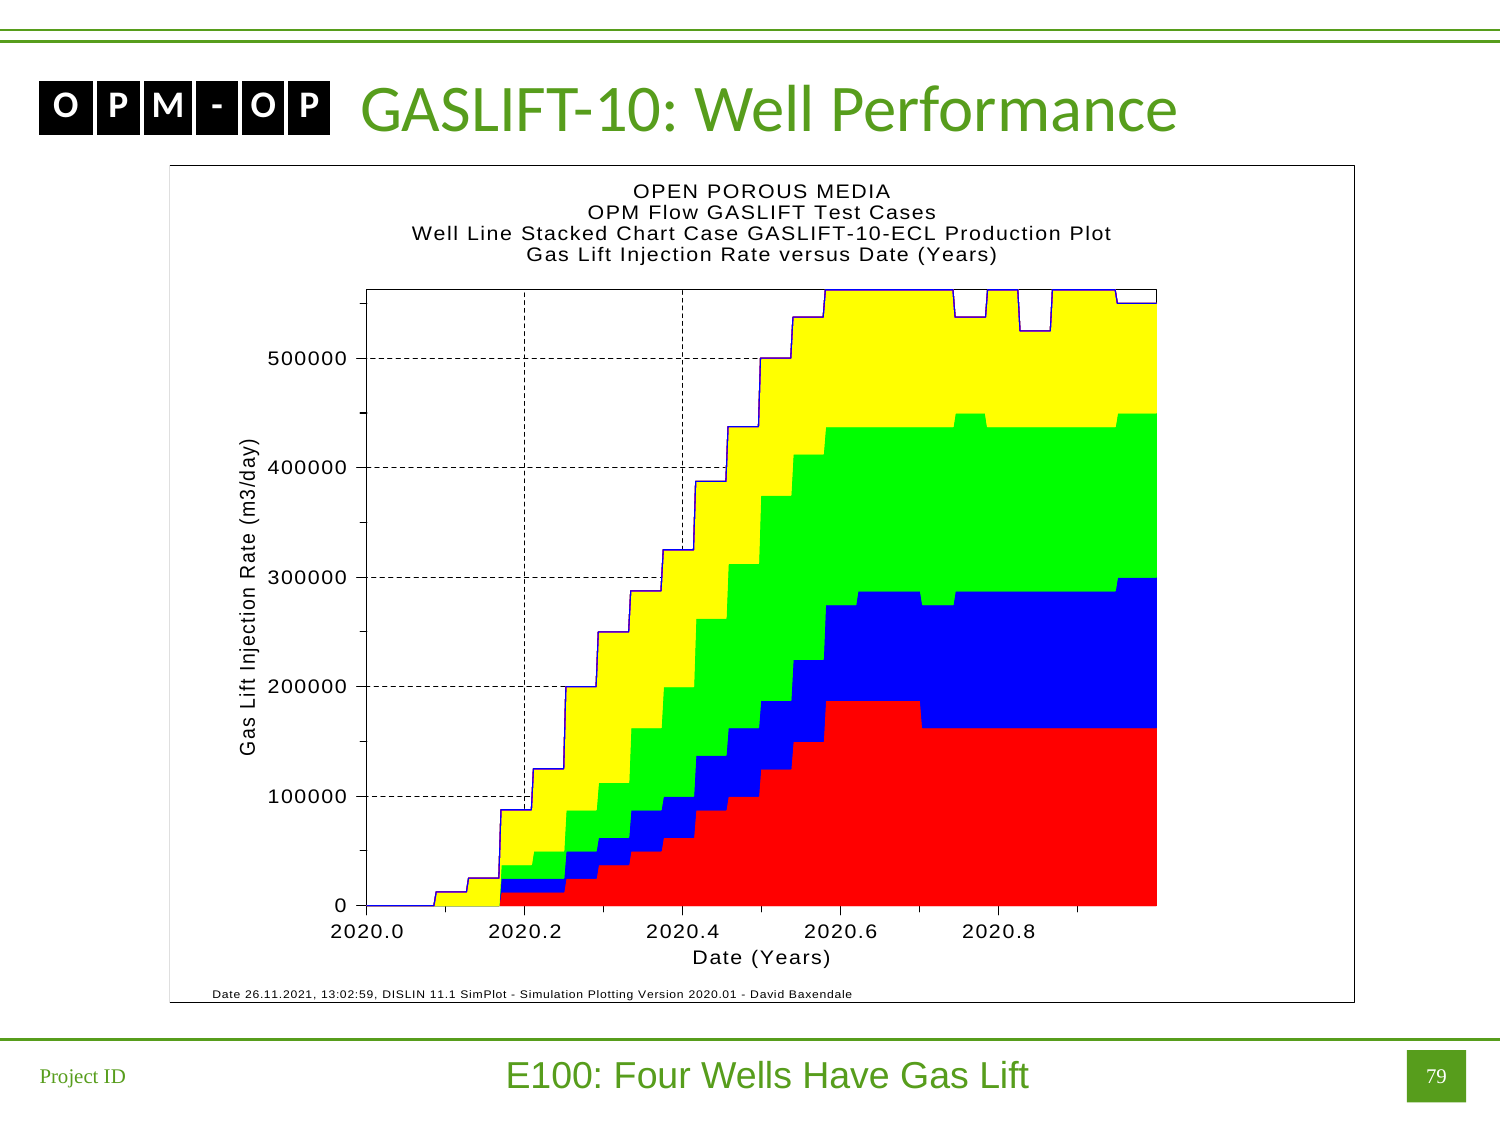

# GASLIFT-10: Well Performance
E100: Four Wells Have Gas Lift
Project ID
79